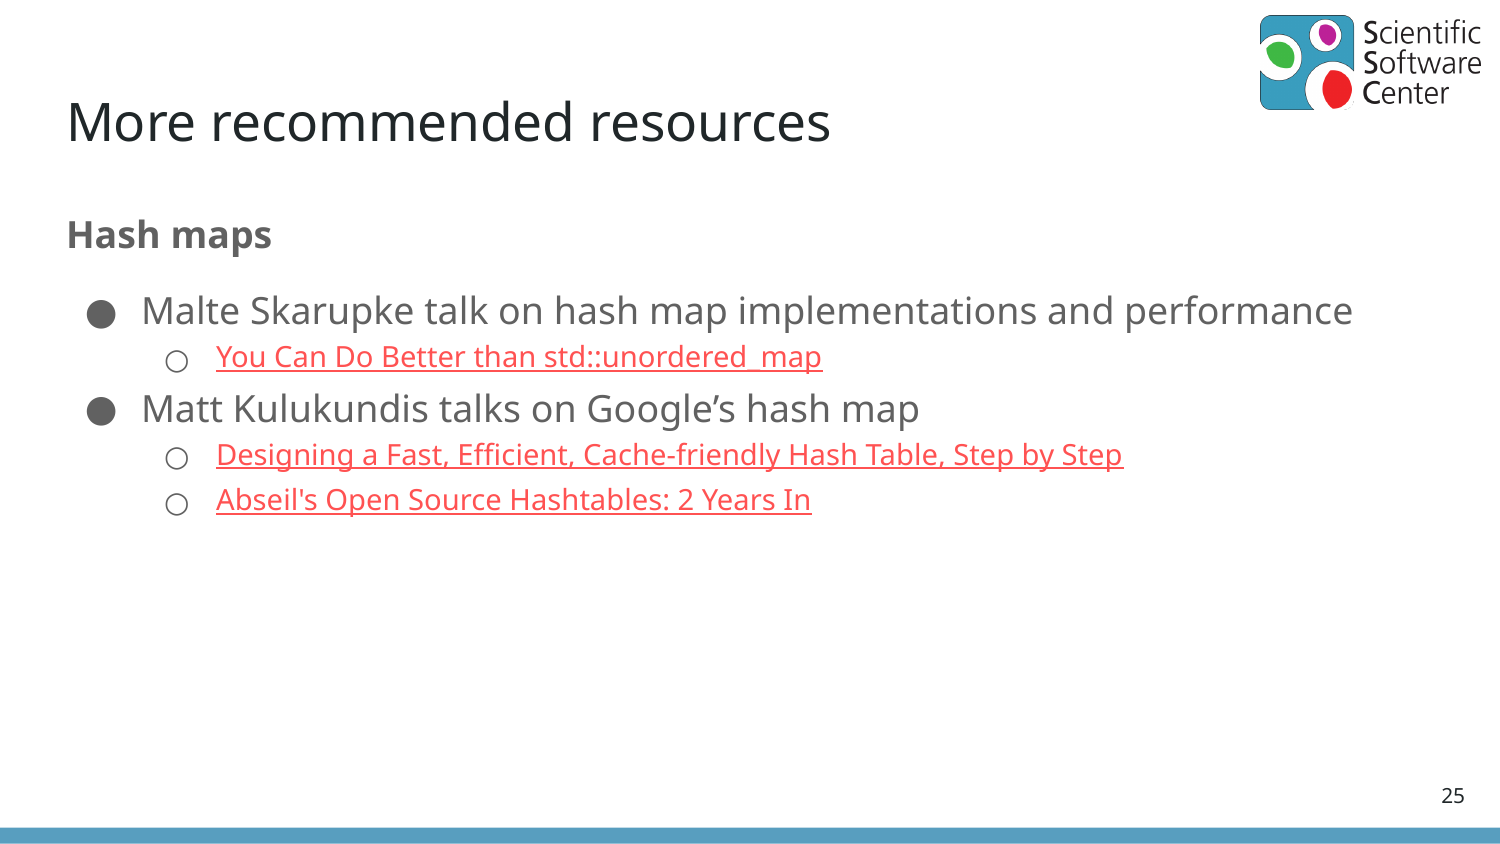

# More recommended resources
Hash maps
Malte Skarupke talk on hash map implementations and performance
You Can Do Better than std::unordered_map
Matt Kulukundis talks on Google’s hash map
Designing a Fast, Efficient, Cache-friendly Hash Table, Step by Step
Abseil's Open Source Hashtables: 2 Years In